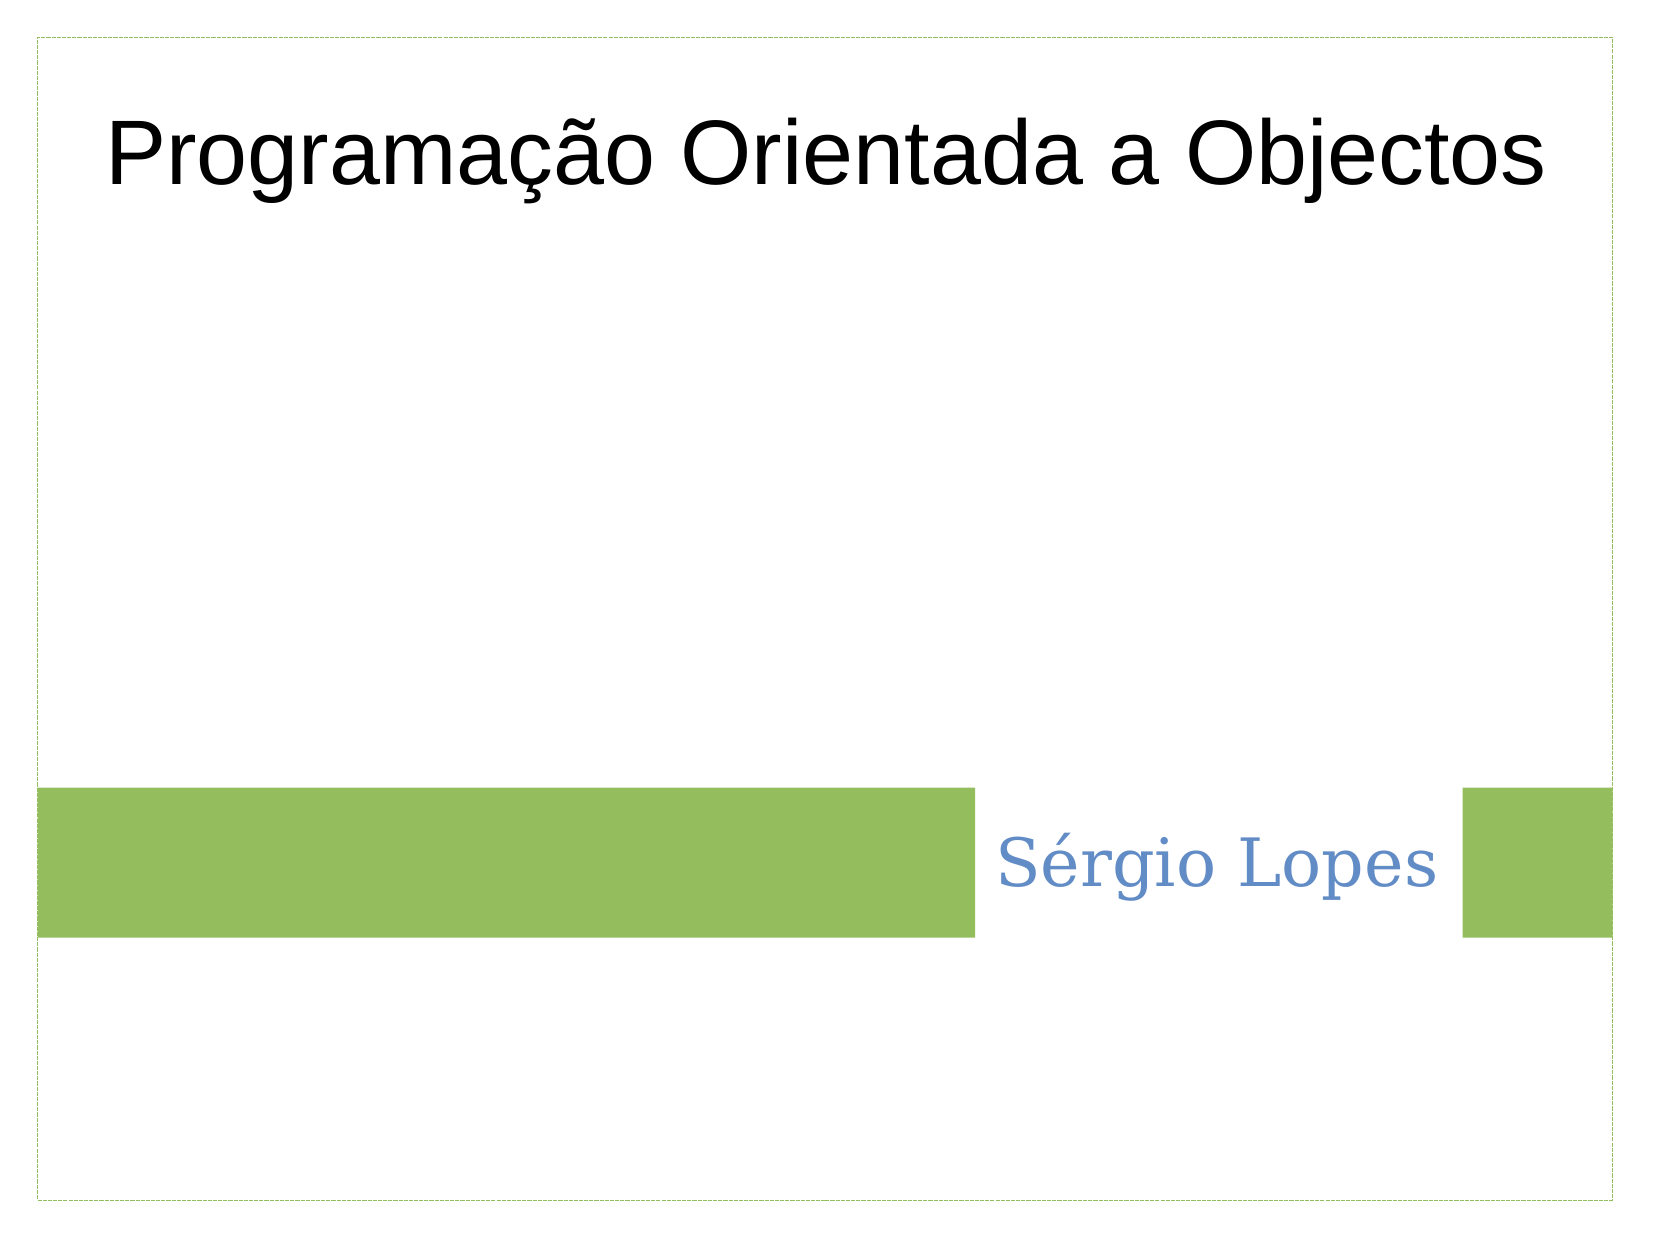

# Programação Orientada a Objectos
Sérgio Lopes